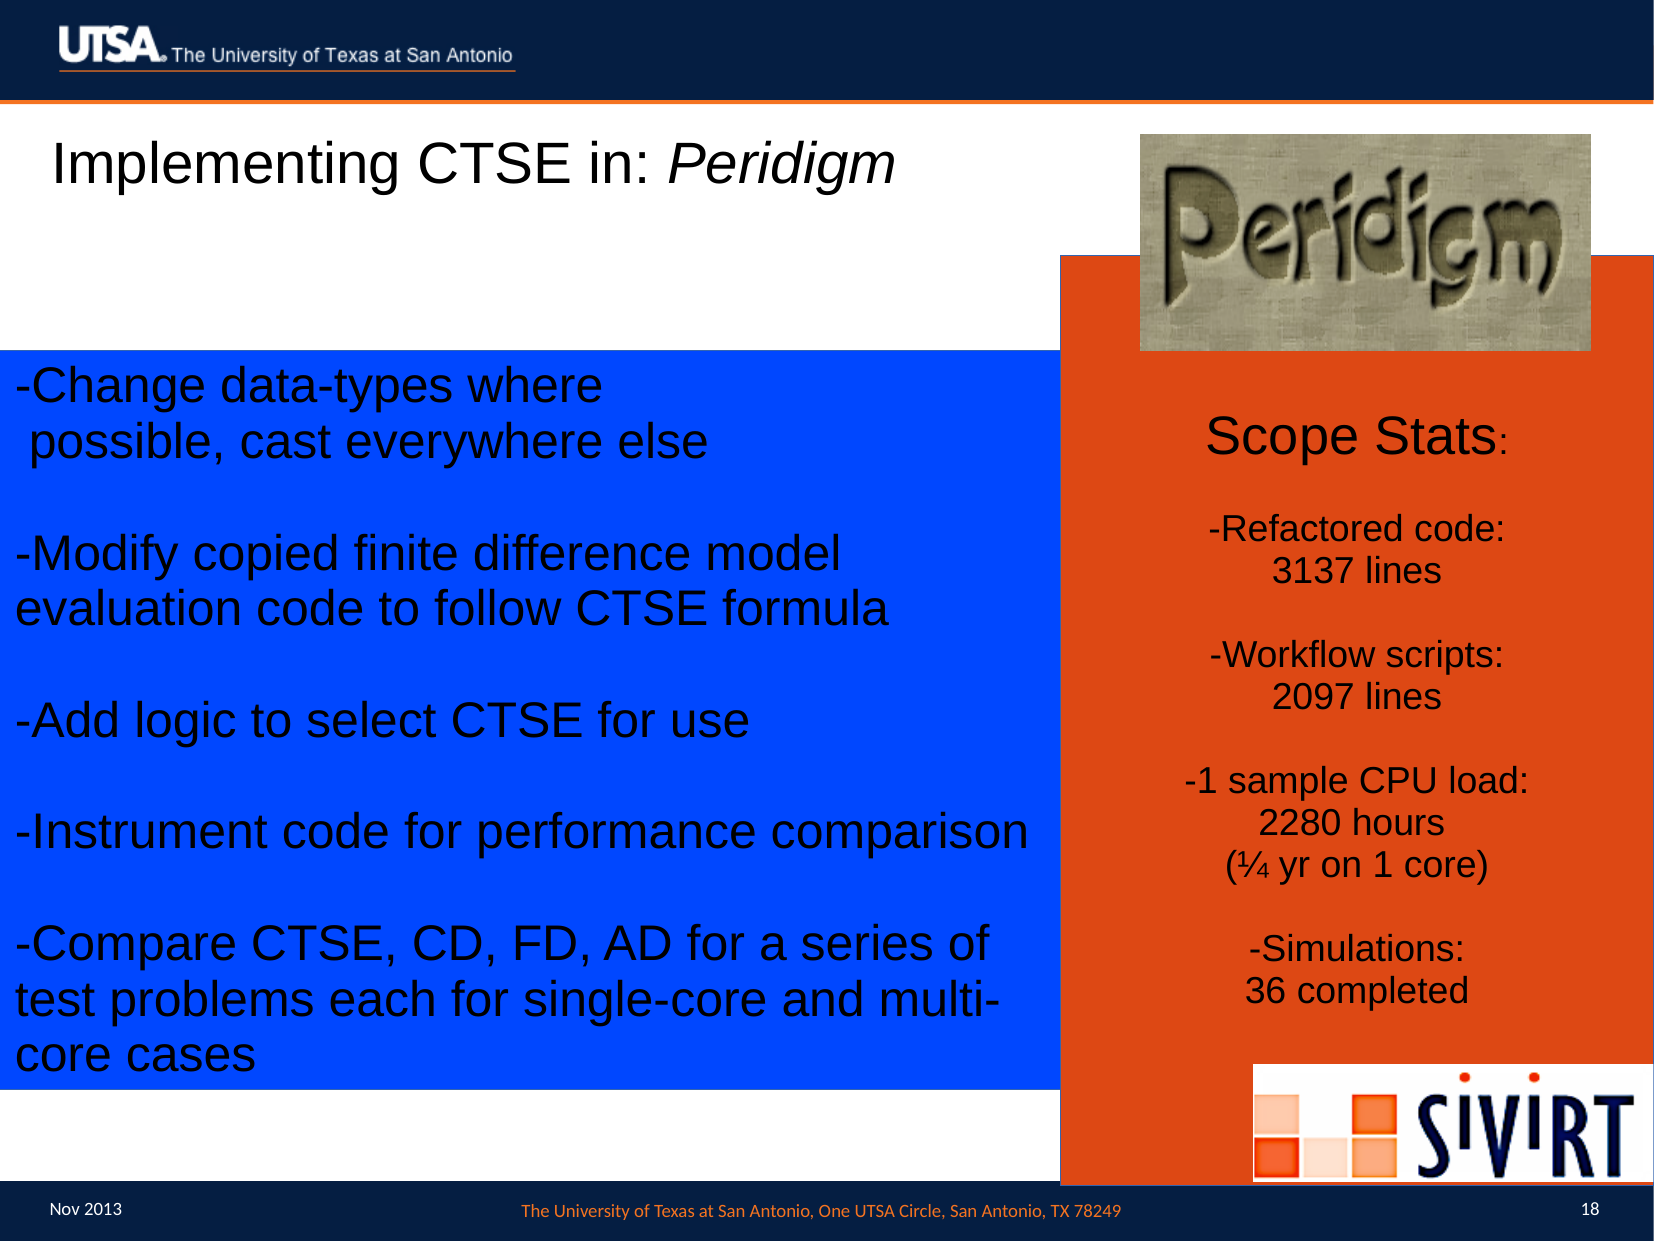

# Implementing CTSE in: Peridigm
Scope Stats:
-Refactored code:
3137 lines
-Workflow scripts:
2097 lines
-1 sample CPU load:
2280 hours
(¼ yr on 1 core)
-Simulations:
36 completed
-Change data-types where
 possible, cast everywhere else
-Modify copied finite difference model evaluation code to follow CTSE formula
-Add logic to select CTSE for use
-Instrument code for performance comparison
-Compare CTSE, CD, FD, AD for a series of test problems each for single-core and multi-core cases